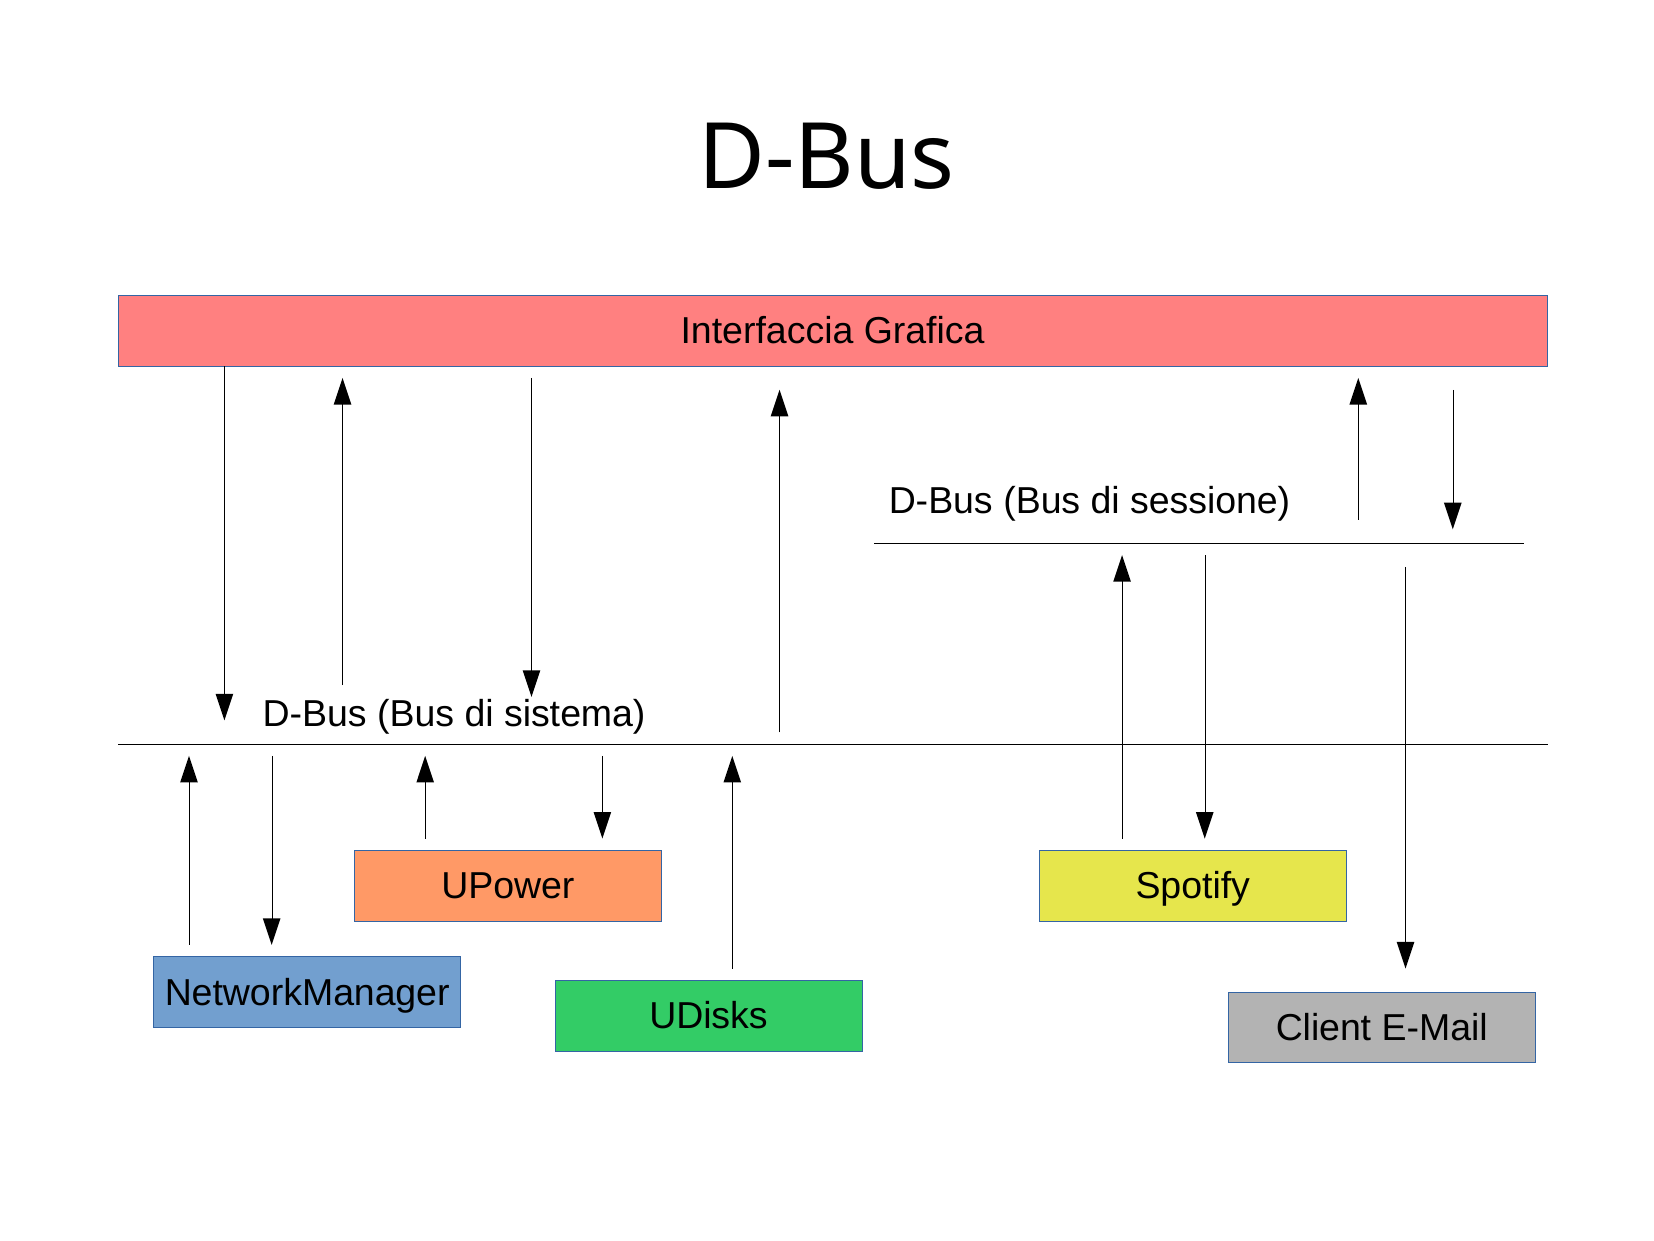

# D-Bus
Interfaccia Grafica
D-Bus (Bus di sessione)
D-Bus (Bus di sistema)
UPower
Spotify
NetworkManager
UDisks
Client E-Mail